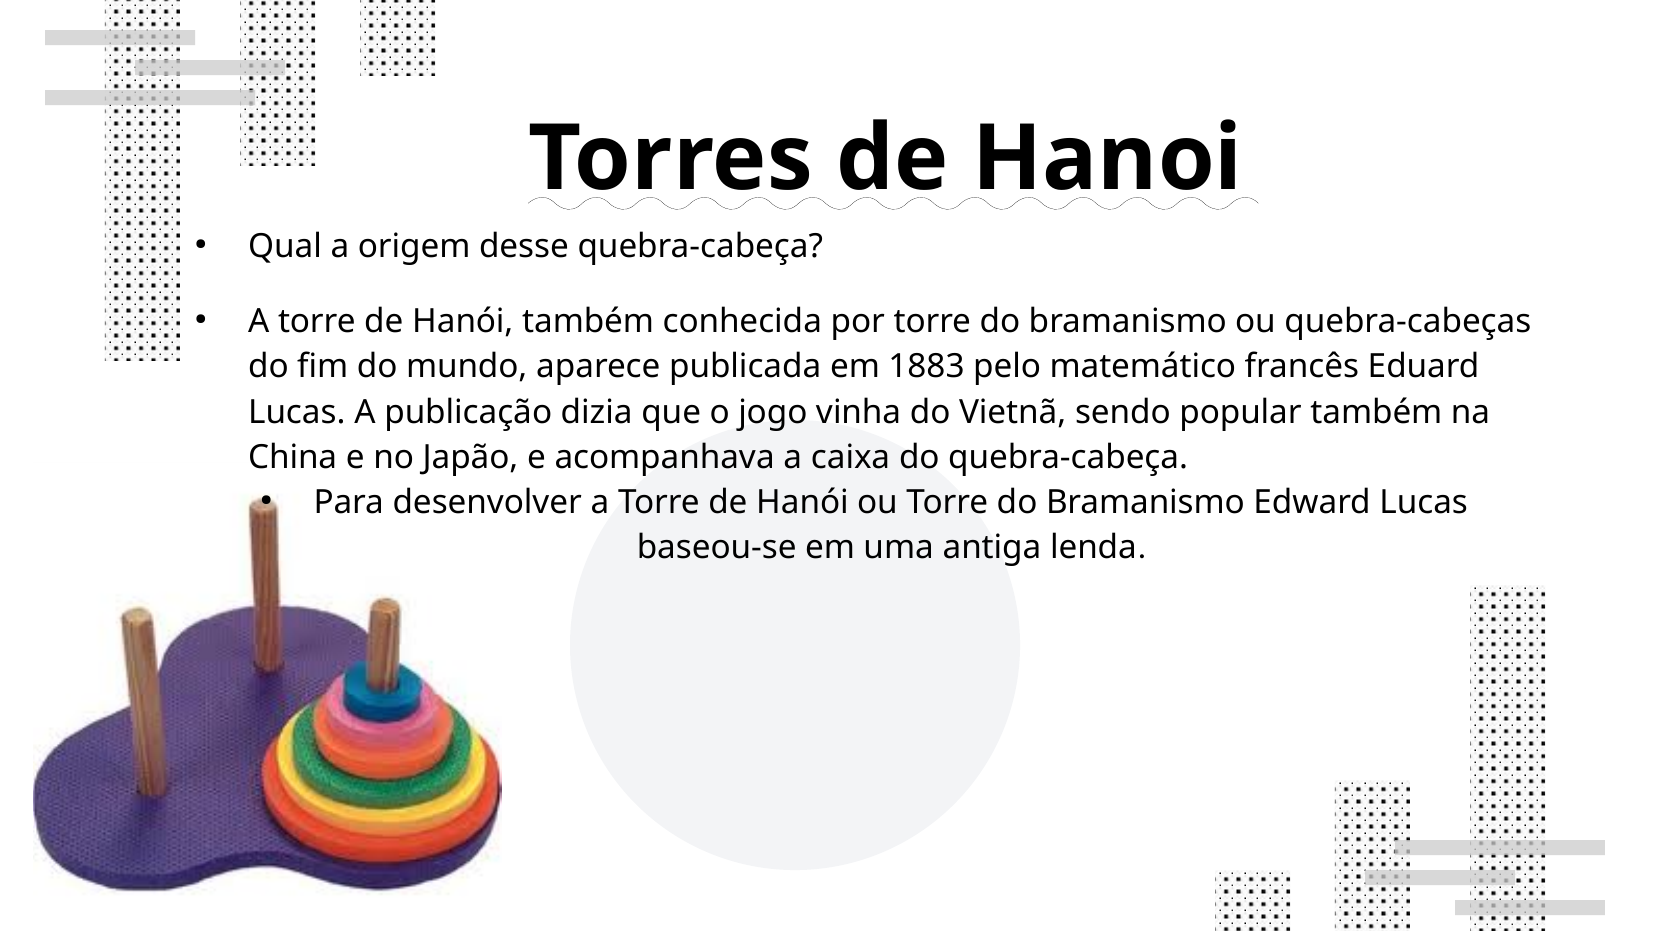

# Torres de Hanoi
Qual a origem desse quebra-cabeça?
A torre de Hanói, também conhecida por torre do bramanismo ou quebra-cabeças do fim do mundo, aparece publicada em 1883 pelo matemático francês Eduard Lucas. A publicação dizia que o jogo vinha do Vietnã, sendo popular também na China e no Japão, e acompanhava a caixa do quebra-cabeça.
Para desenvolver a Torre de Hanói ou Torre do Bramanismo Edward Lucas baseou-se em uma antiga lenda.